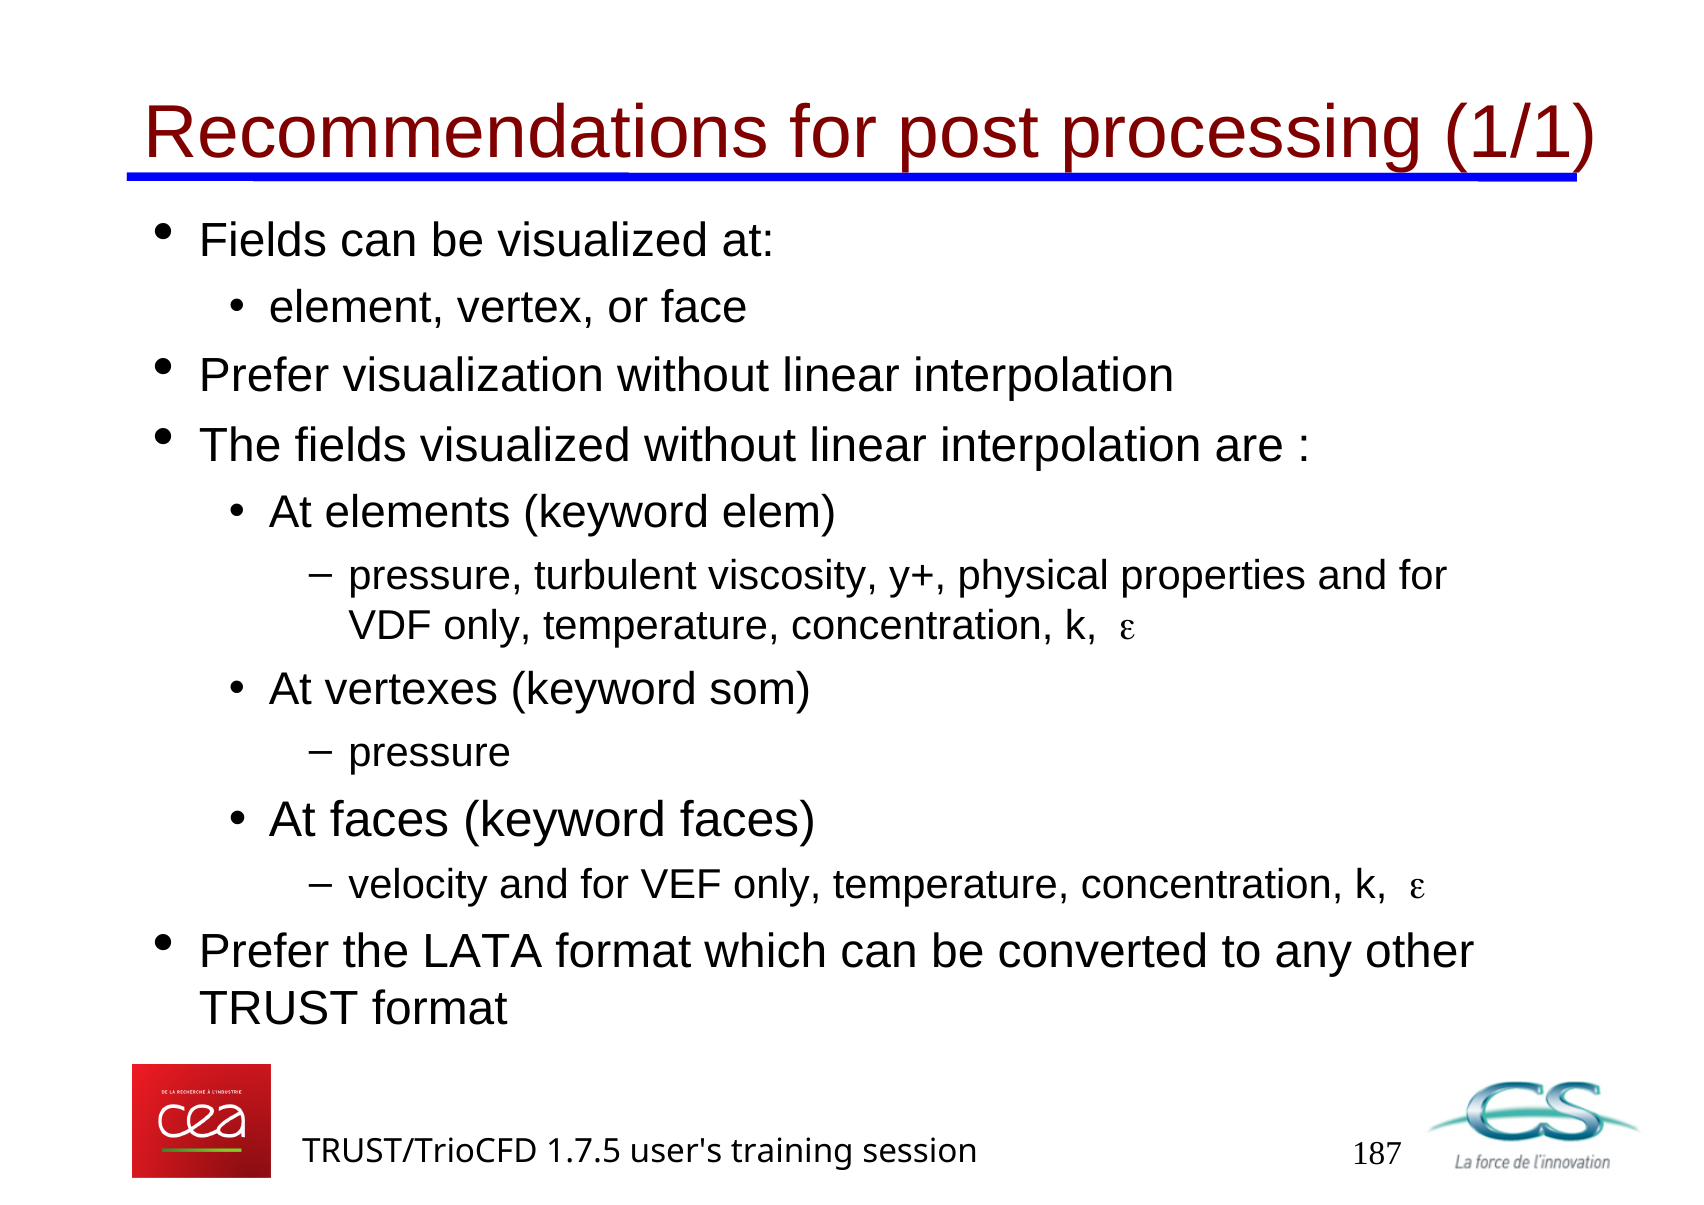

# Recommendations for post processing (1/1)
Fields can be visualized at:
element, vertex, or face
Prefer visualization without linear interpolation
The fields visualized without linear interpolation are :
At elements (keyword elem)
pressure, turbulent viscosity, y+, physical properties and for VDF only, temperature, concentration, k,
At vertexes (keyword som)
pressure
At faces (keyword faces)
velocity and for VEF only, temperature, concentration, k,
Prefer the LATA format which can be converted to any other TRUST format
TRUST/TrioCFD 1.7.5 user's training session
187